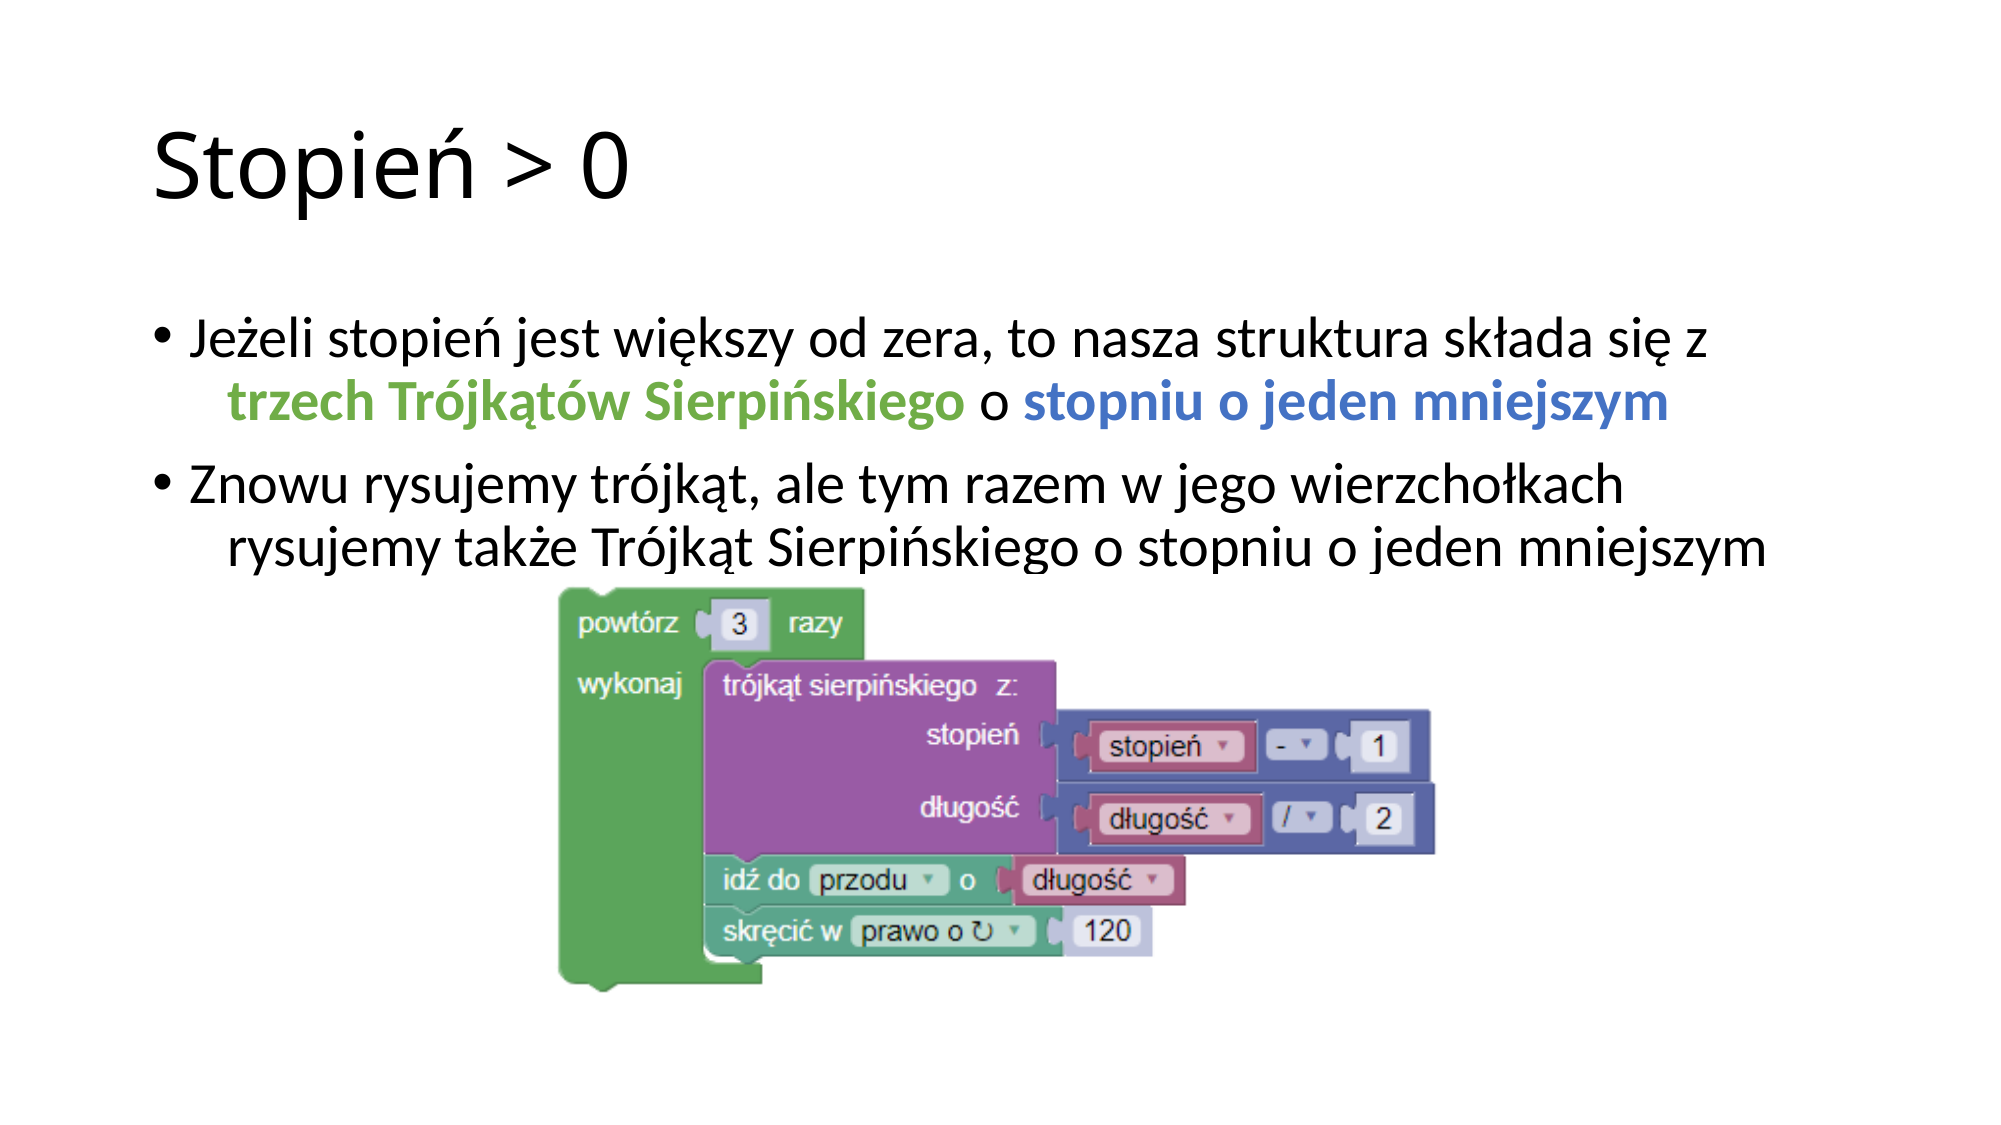

# Stopień > 0
Jeżeli stopień jest większy od zera, to nasza struktura składa się z trzech Trójkątów Sierpińskiego o stopniu o jeden mniejszym
Znowu rysujemy trójkąt, ale tym razem w jego wierzchołkach rysujemy także Trójkąt Sierpińskiego o stopniu o jeden mniejszym